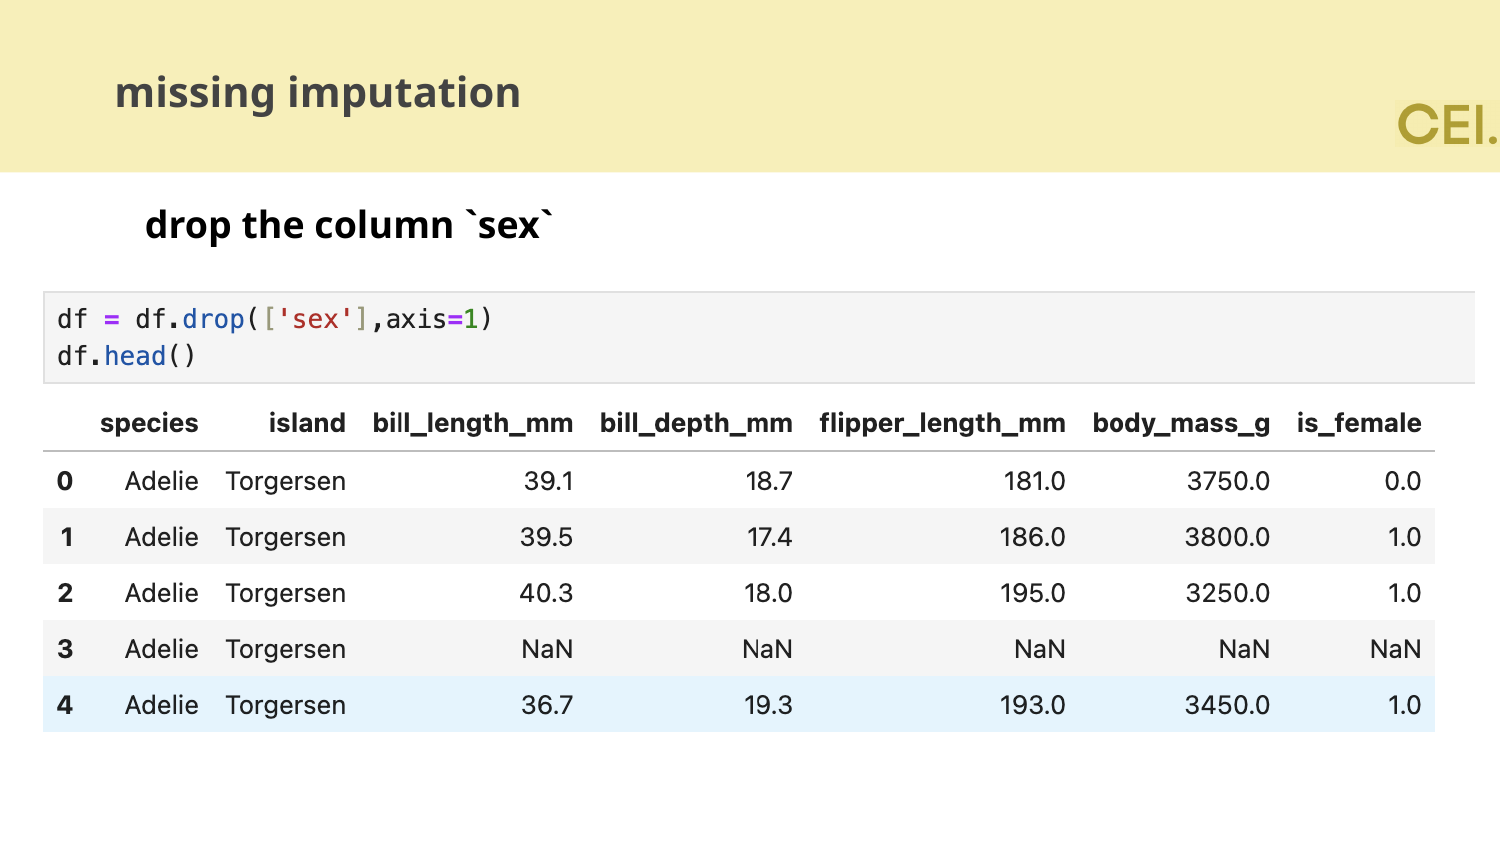

missing imputation
python if else statements
drop the column `sex`